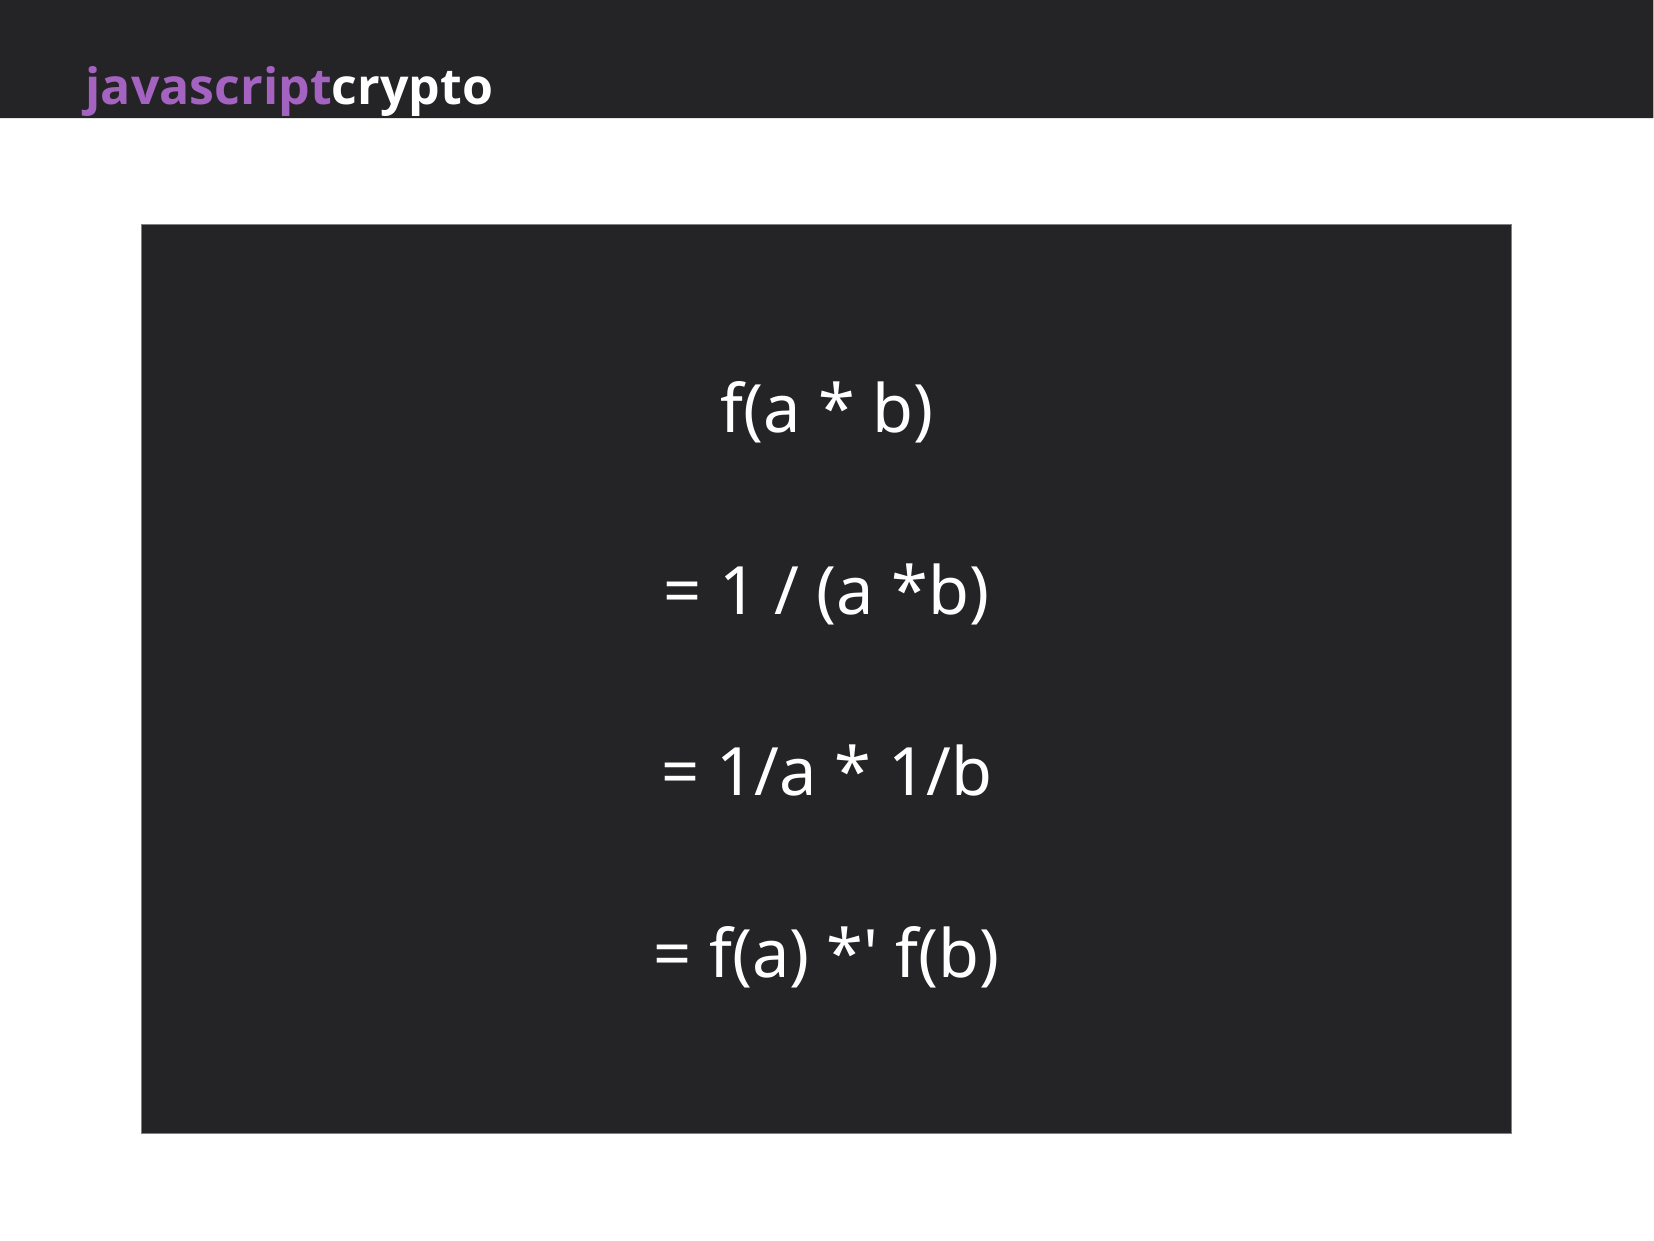

javascriptcrypto
f(a * b)
= 1 / (a *b)
= 1/a * 1/b
= f(a) *' f(b)